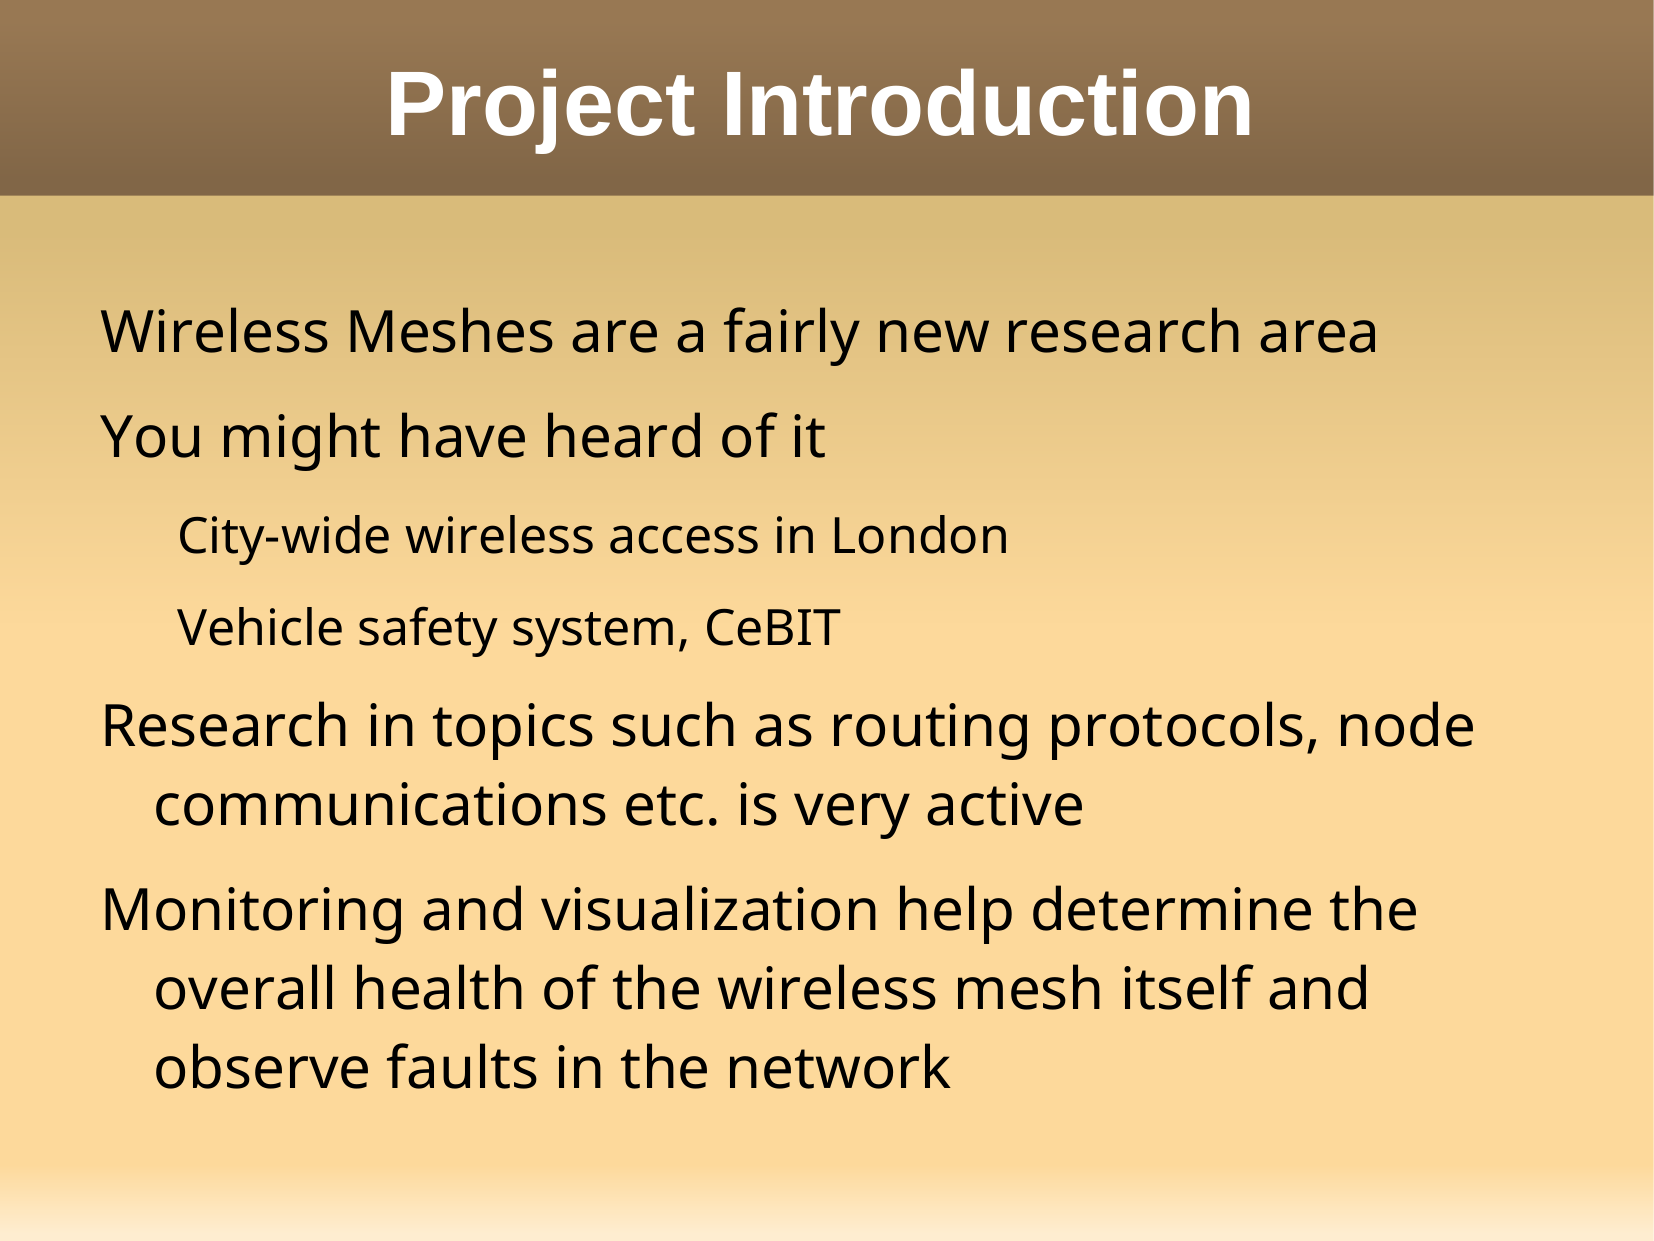

# Project Introduction
Wireless Meshes are a fairly new research area
You might have heard of it
City-wide wireless access in London
Vehicle safety system, CeBIT
Research in topics such as routing protocols, node communications etc. is very active
Monitoring and visualization help determine the overall health of the wireless mesh itself and observe faults in the network